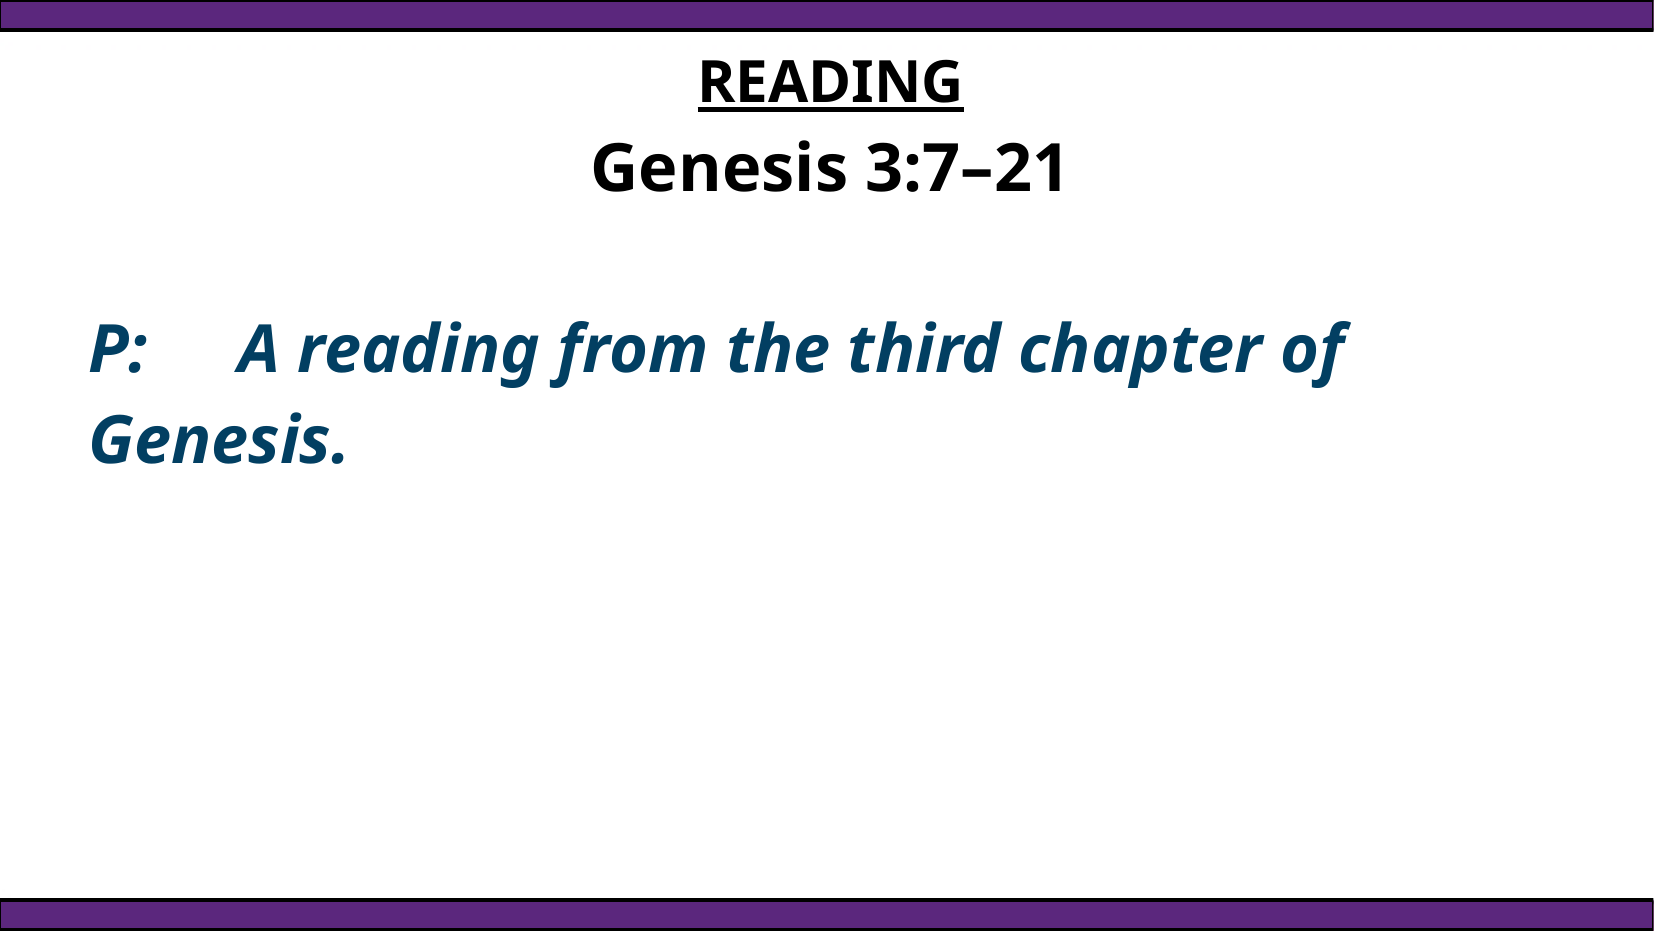

READING
Genesis 3:7–21
P: 	A reading from the third chapter of Genesis.